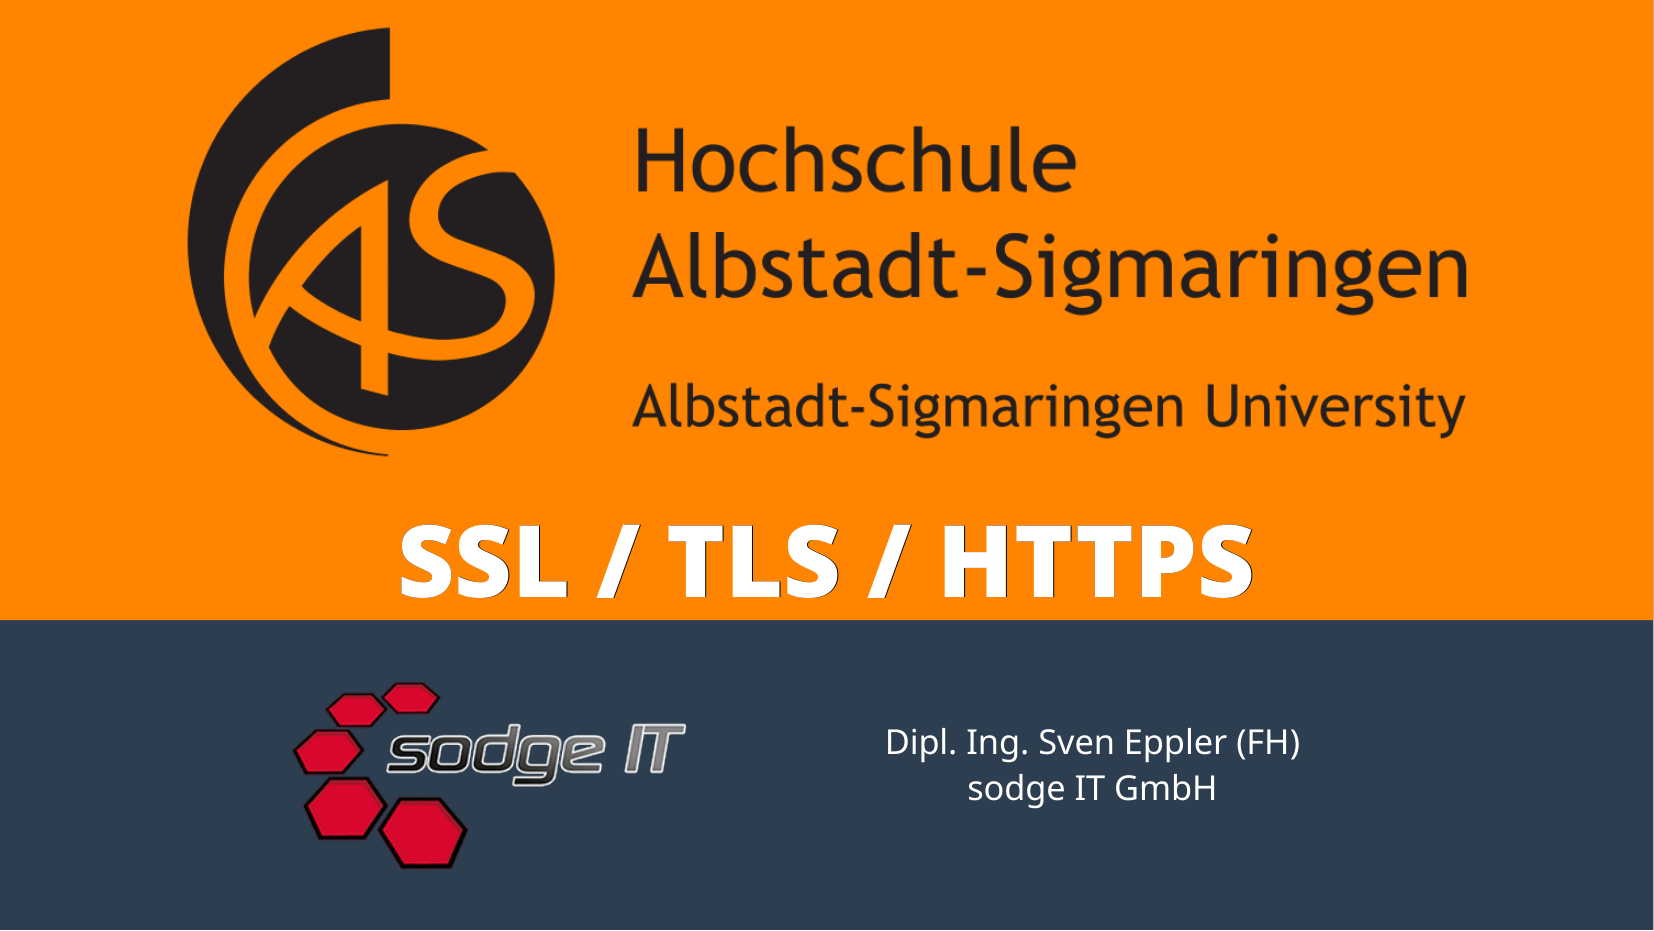

# SSL / TLS / HTTPS
Dipl. Ing. Sven Eppler (FH)
sodge IT GmbH